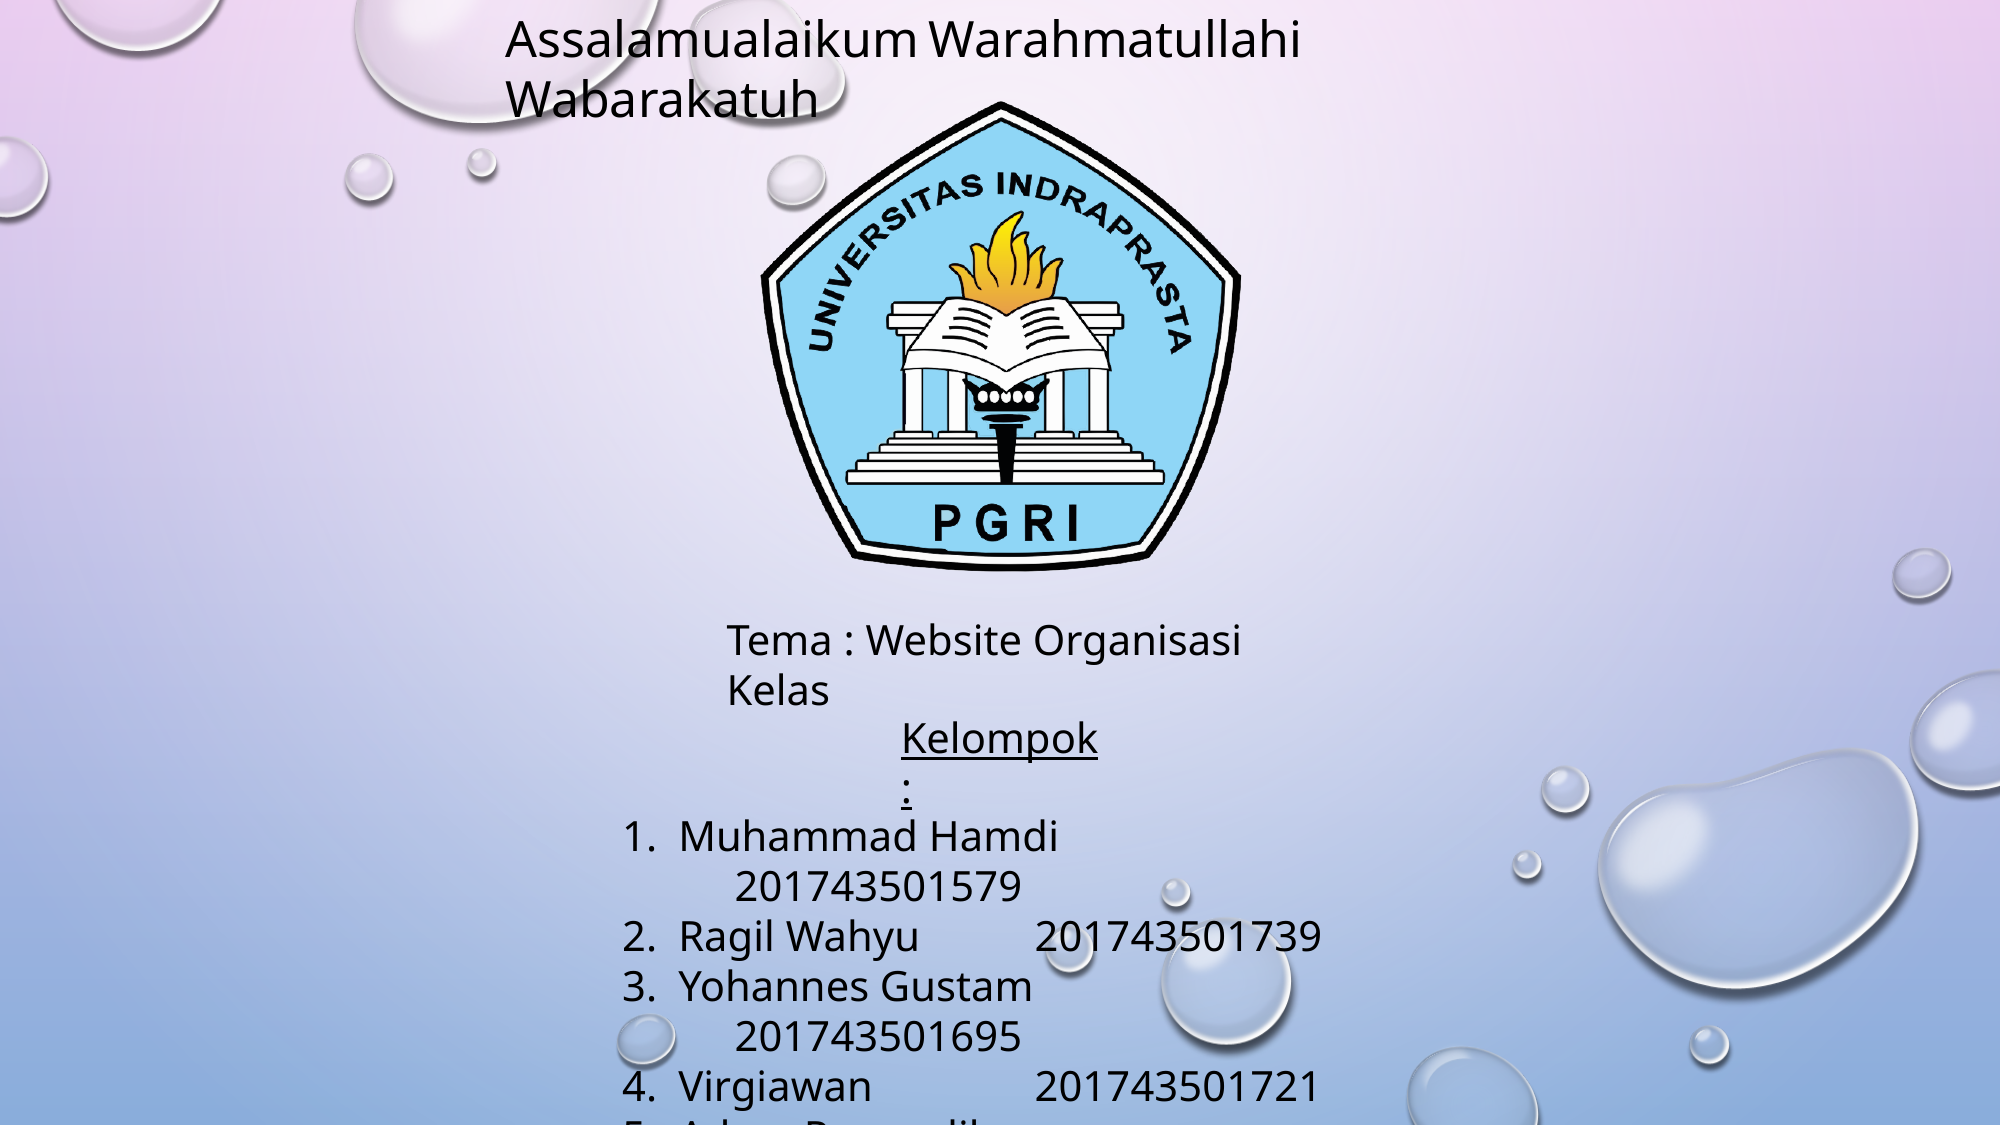

Assalamualaikum Warahmatullahi Wabarakatuh
Tema : Website Organisasi Kelas
Kelompok :
Muhammad Hamdi		201743501579
Ragil Wahyu 	201743501739
Yohannes Gustam		201743501695
Virgiawan			201743501721
Adam Permadika		201743501677